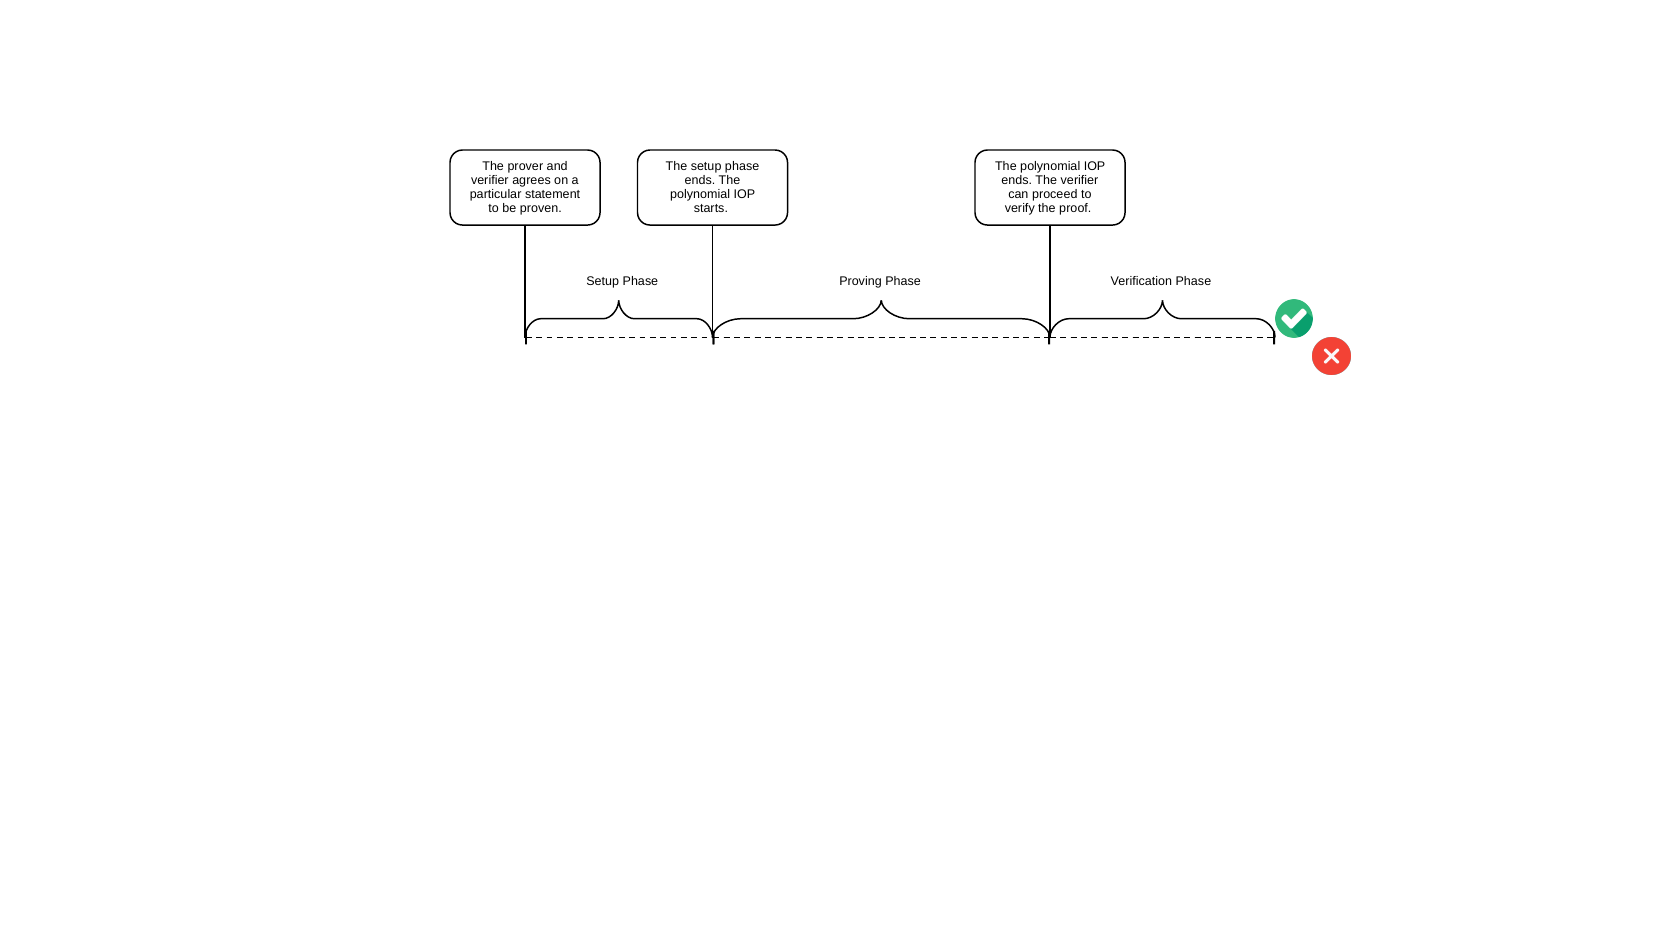

The prover and verifier agrees on a particular statement to be proven.
The setup phase ends. The polynomial IOP starts.
The polynomial IOP ends. The verifier can proceed to verify the proof.
 Setup Phase
 Proving Phase
Verification Phase